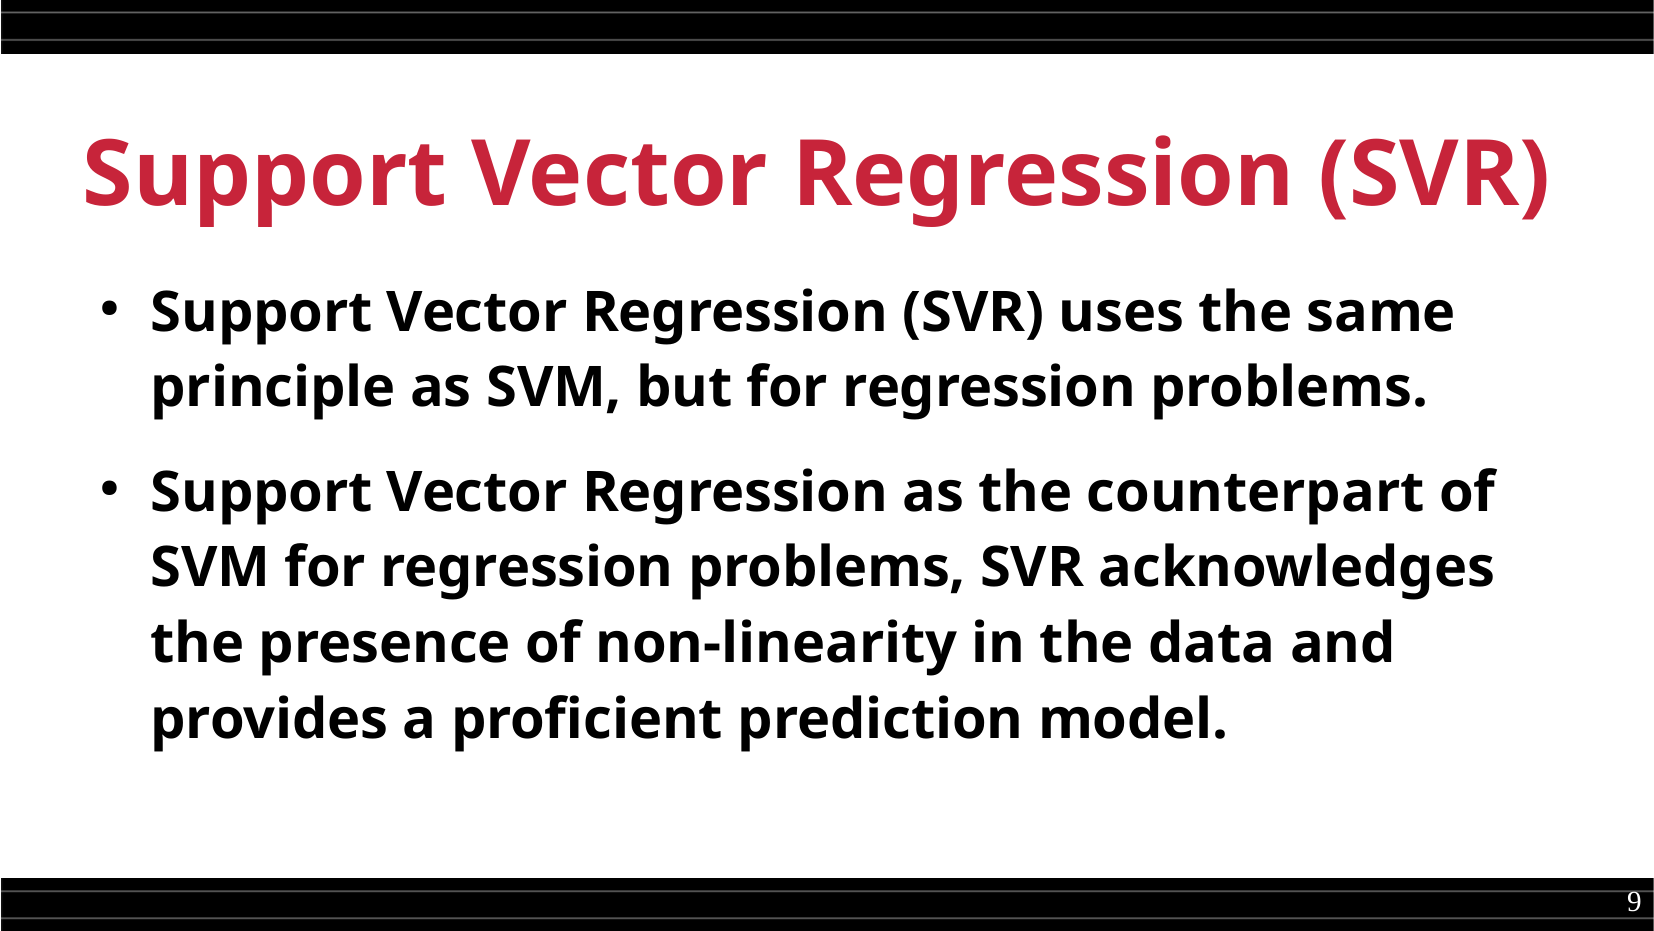

# Support Vector Regression (SVR)
Support Vector Regression (SVR) uses the same principle as SVM, but for regression problems.
Support Vector Regression as the counterpart of SVM for regression problems, SVR acknowledges the presence of non-linearity in the data and provides a proficient prediction model.